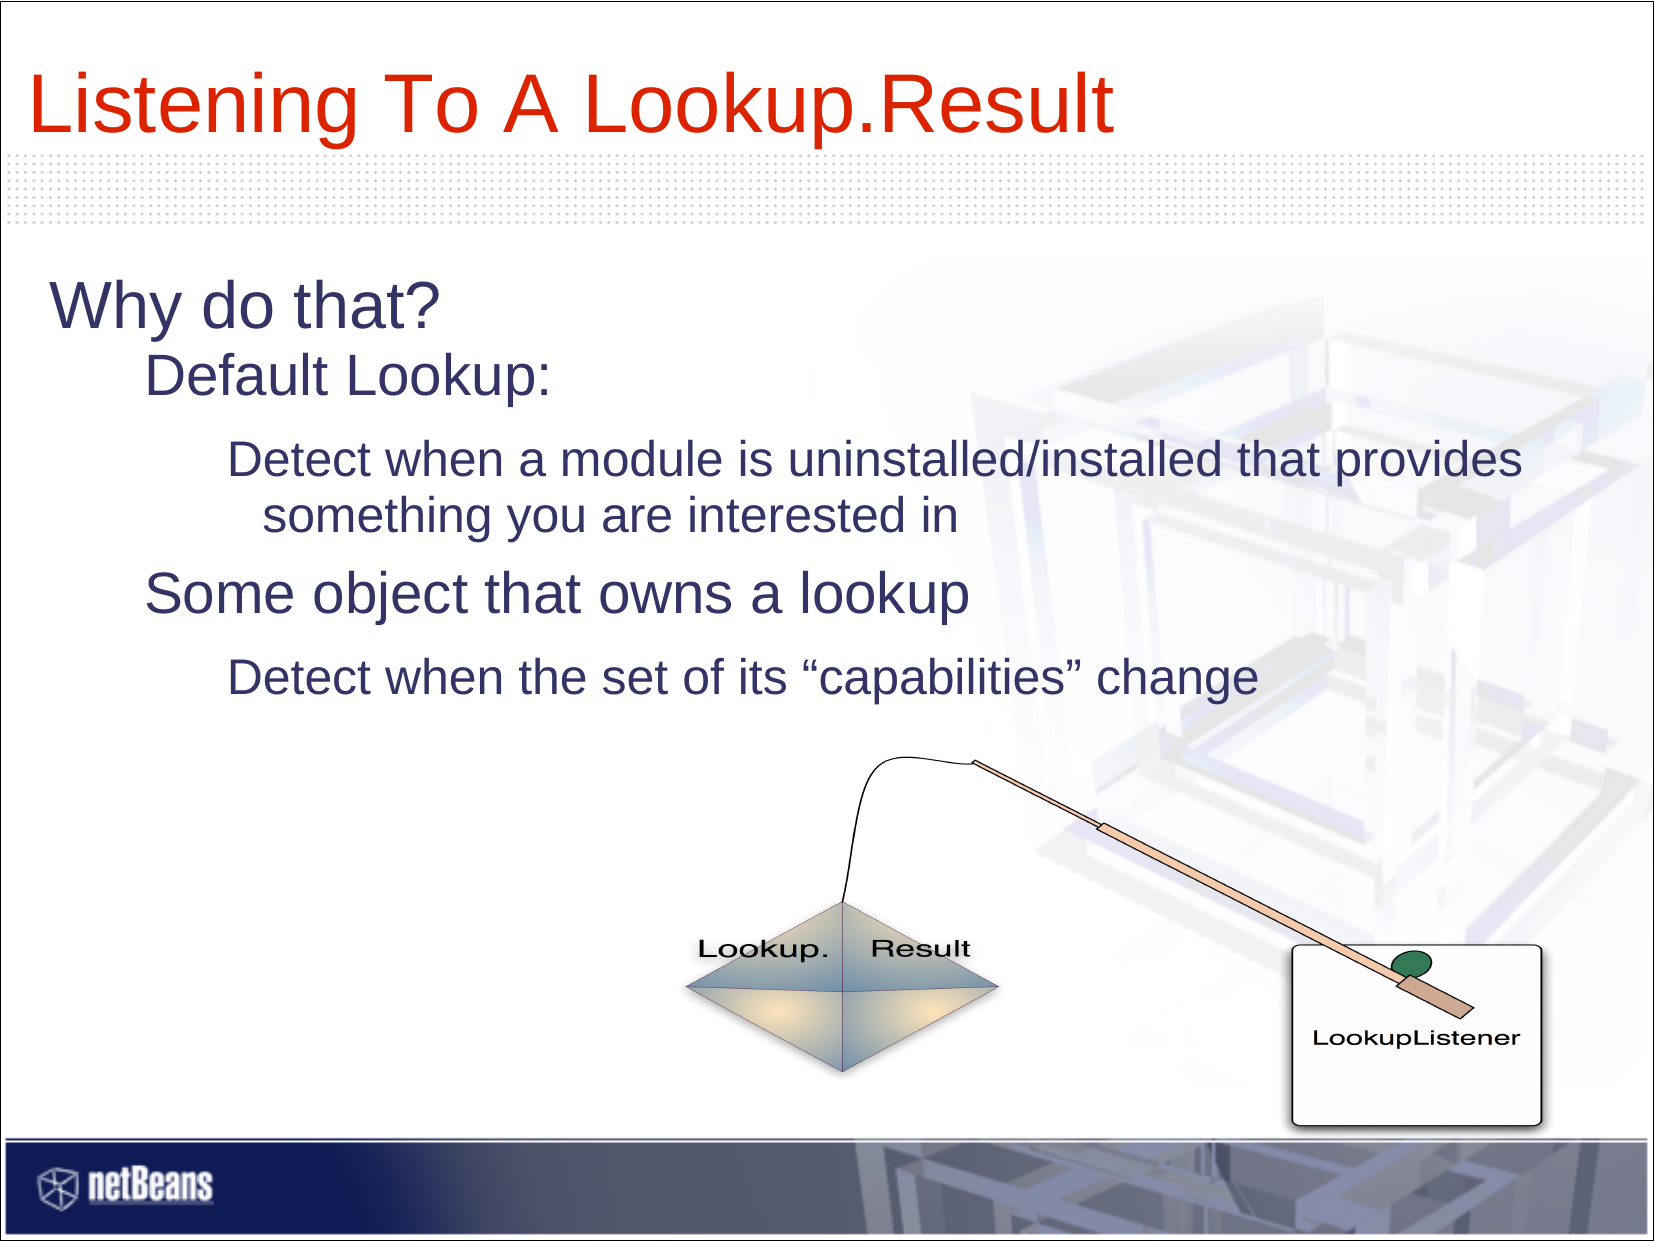

# Listening To A Lookup.Result
Why do that?
Default Lookup:
Detect when a module is uninstalled/installed that provides something you are interested in
Some object that owns a lookup
Detect when the set of its “capabilities” change